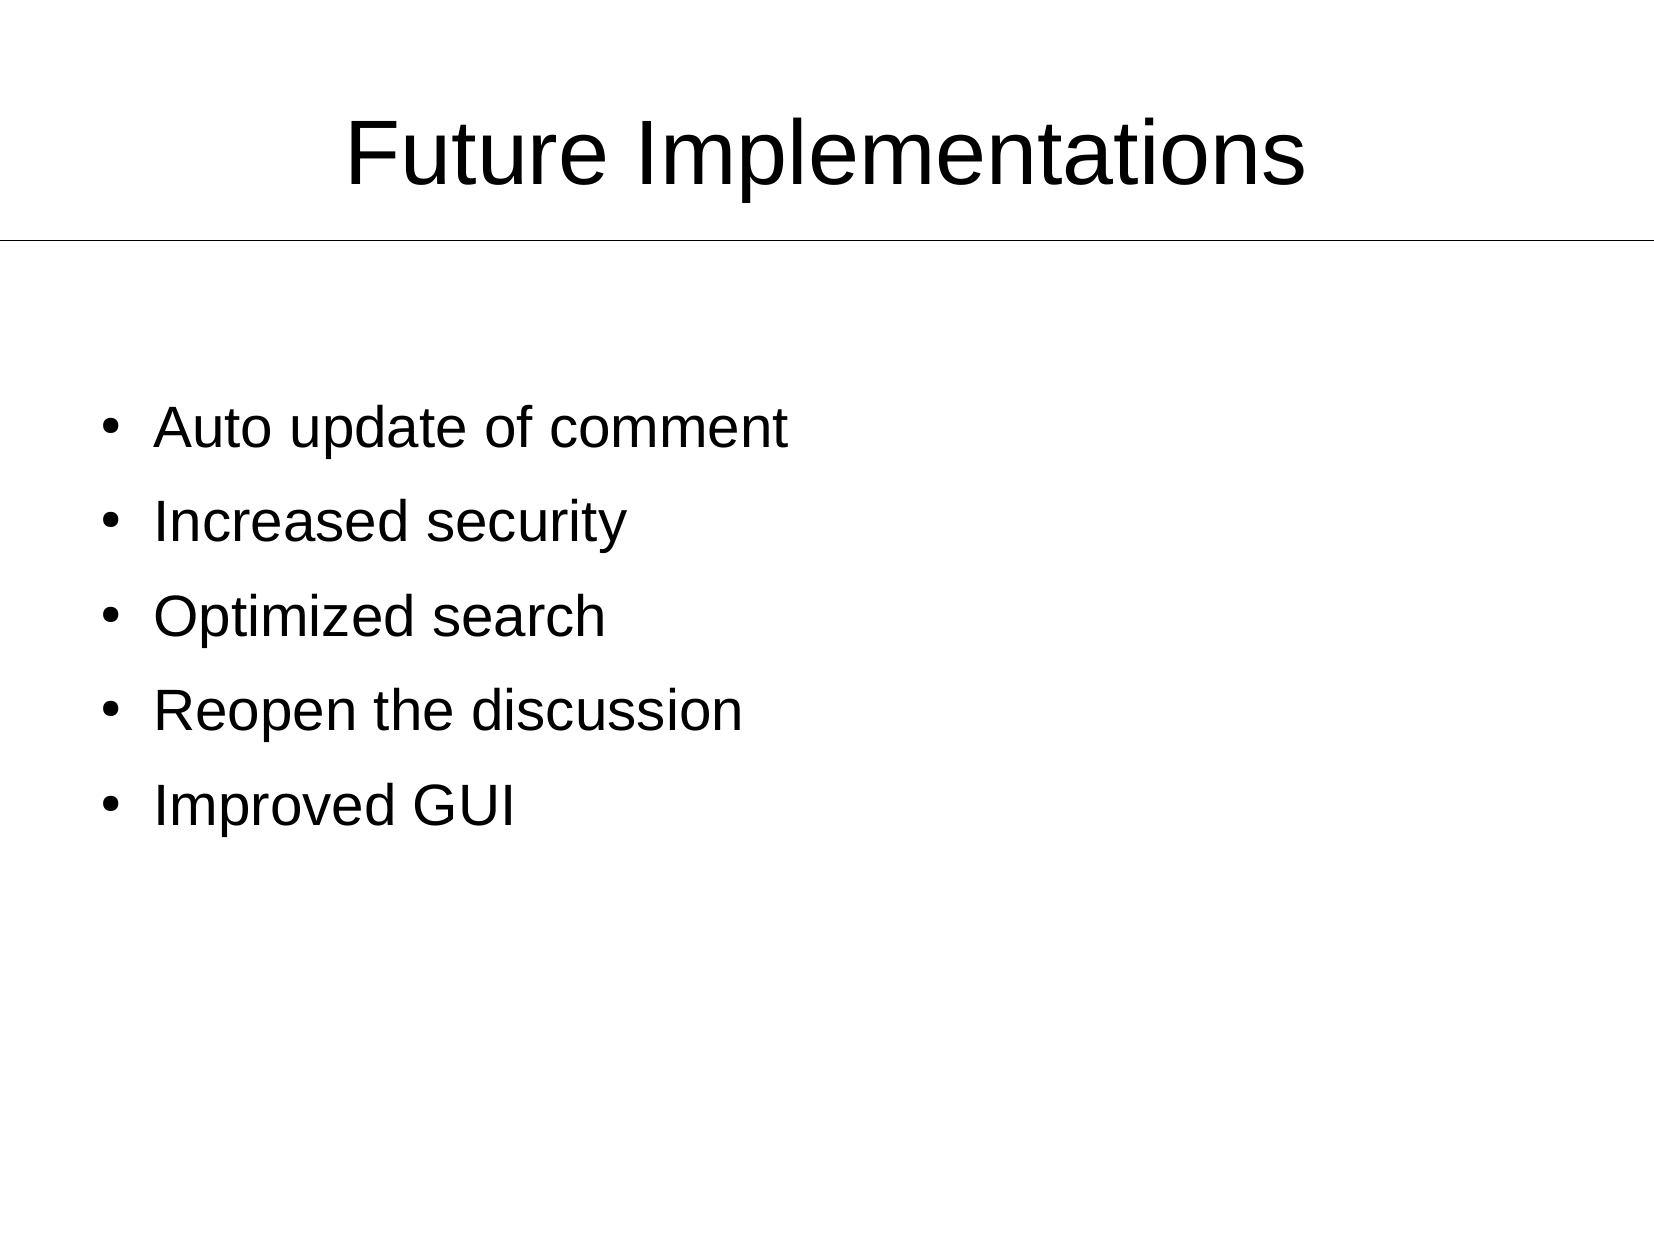

# Future Implementations
Auto update of comment
Increased security
Optimized search
Reopen the discussion
Improved GUI